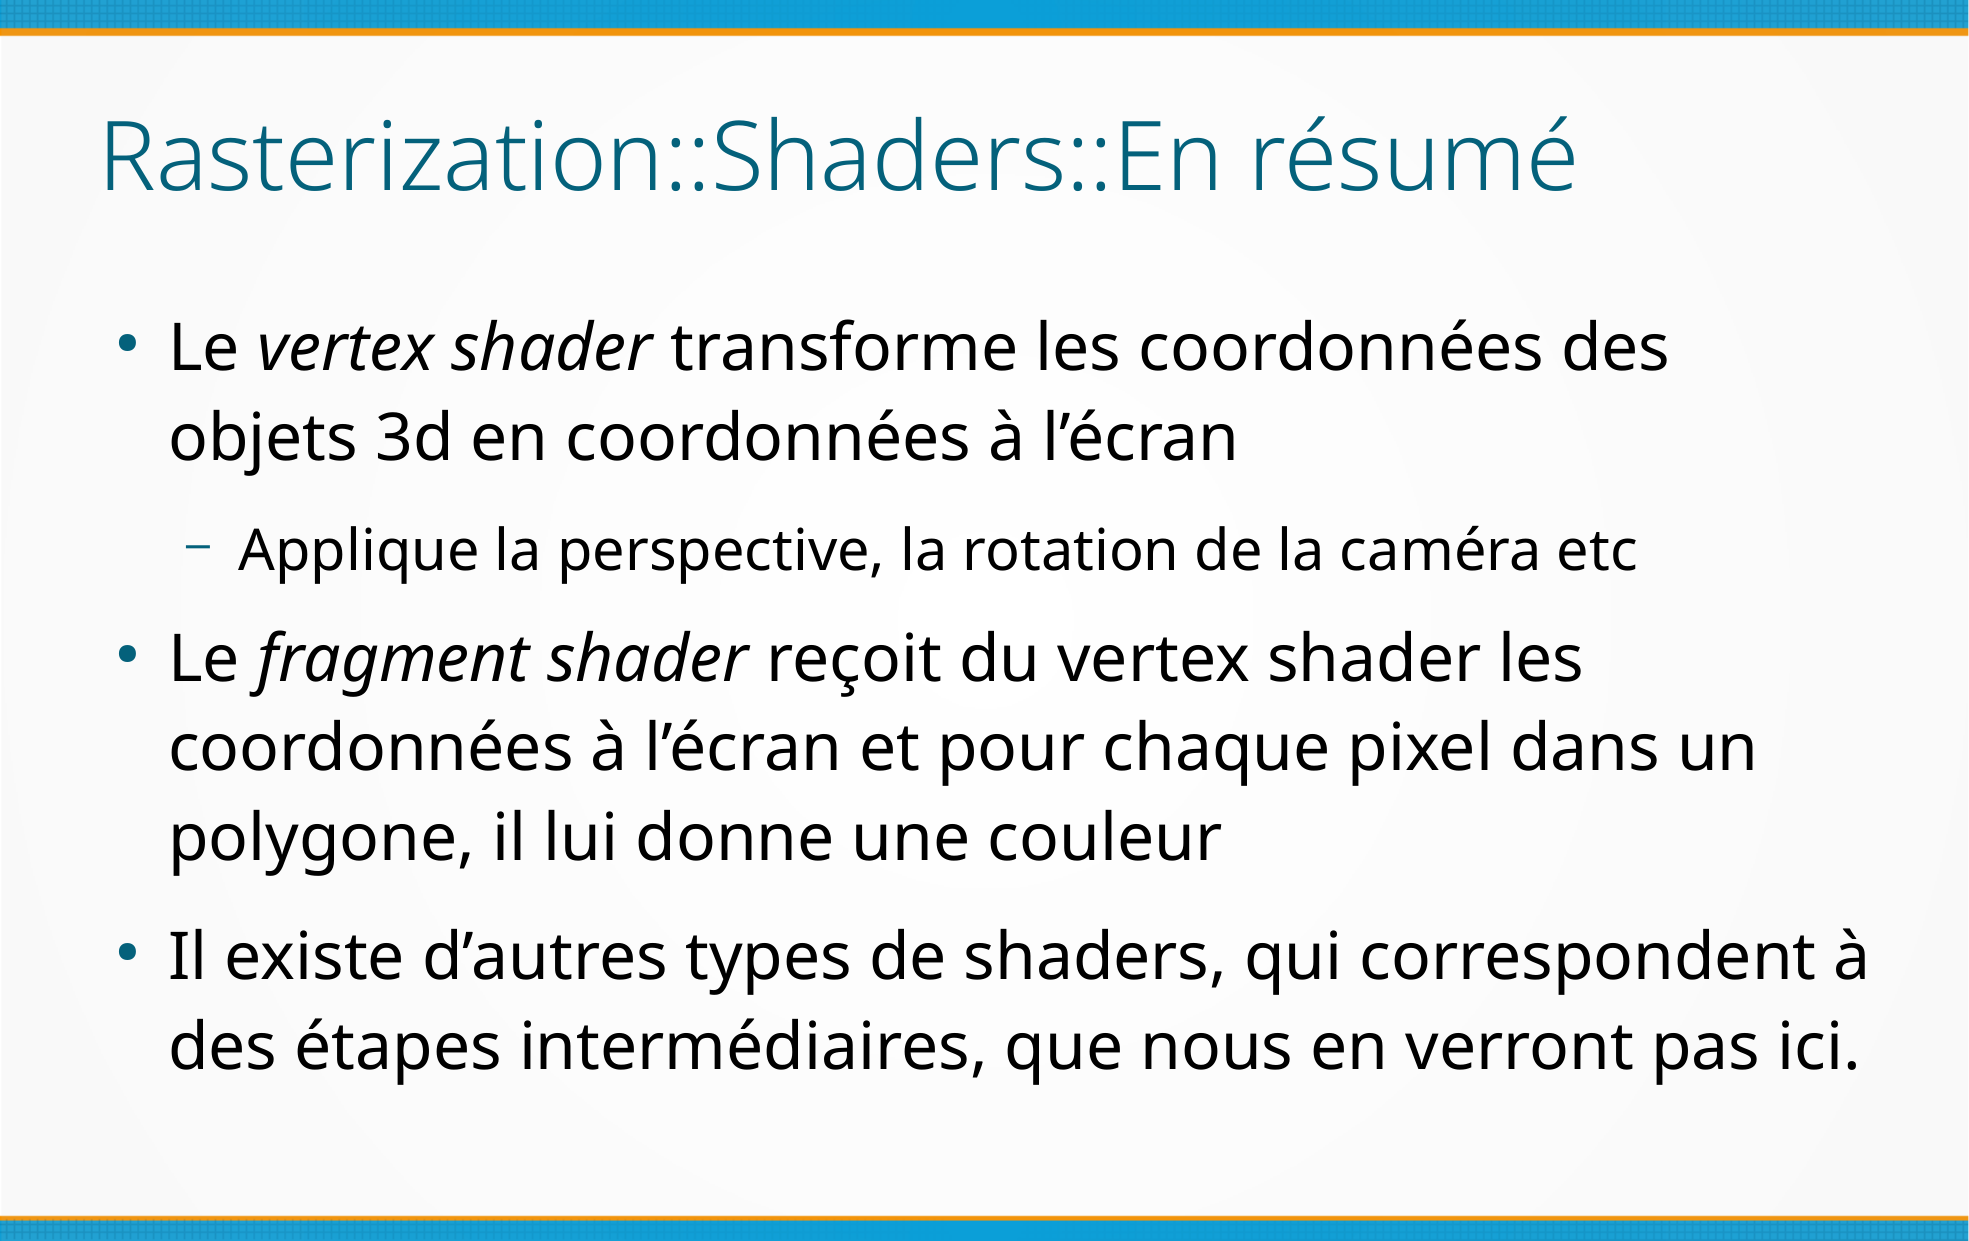

# Rasterization::Shaders::En résumé
Le vertex shader transforme les coordonnées des objets 3d en coordonnées à l’écran
Applique la perspective, la rotation de la caméra etc
Le fragment shader reçoit du vertex shader les coordonnées à l’écran et pour chaque pixel dans un polygone, il lui donne une couleur
Il existe d’autres types de shaders, qui correspondent à des étapes intermédiaires, que nous en verront pas ici.